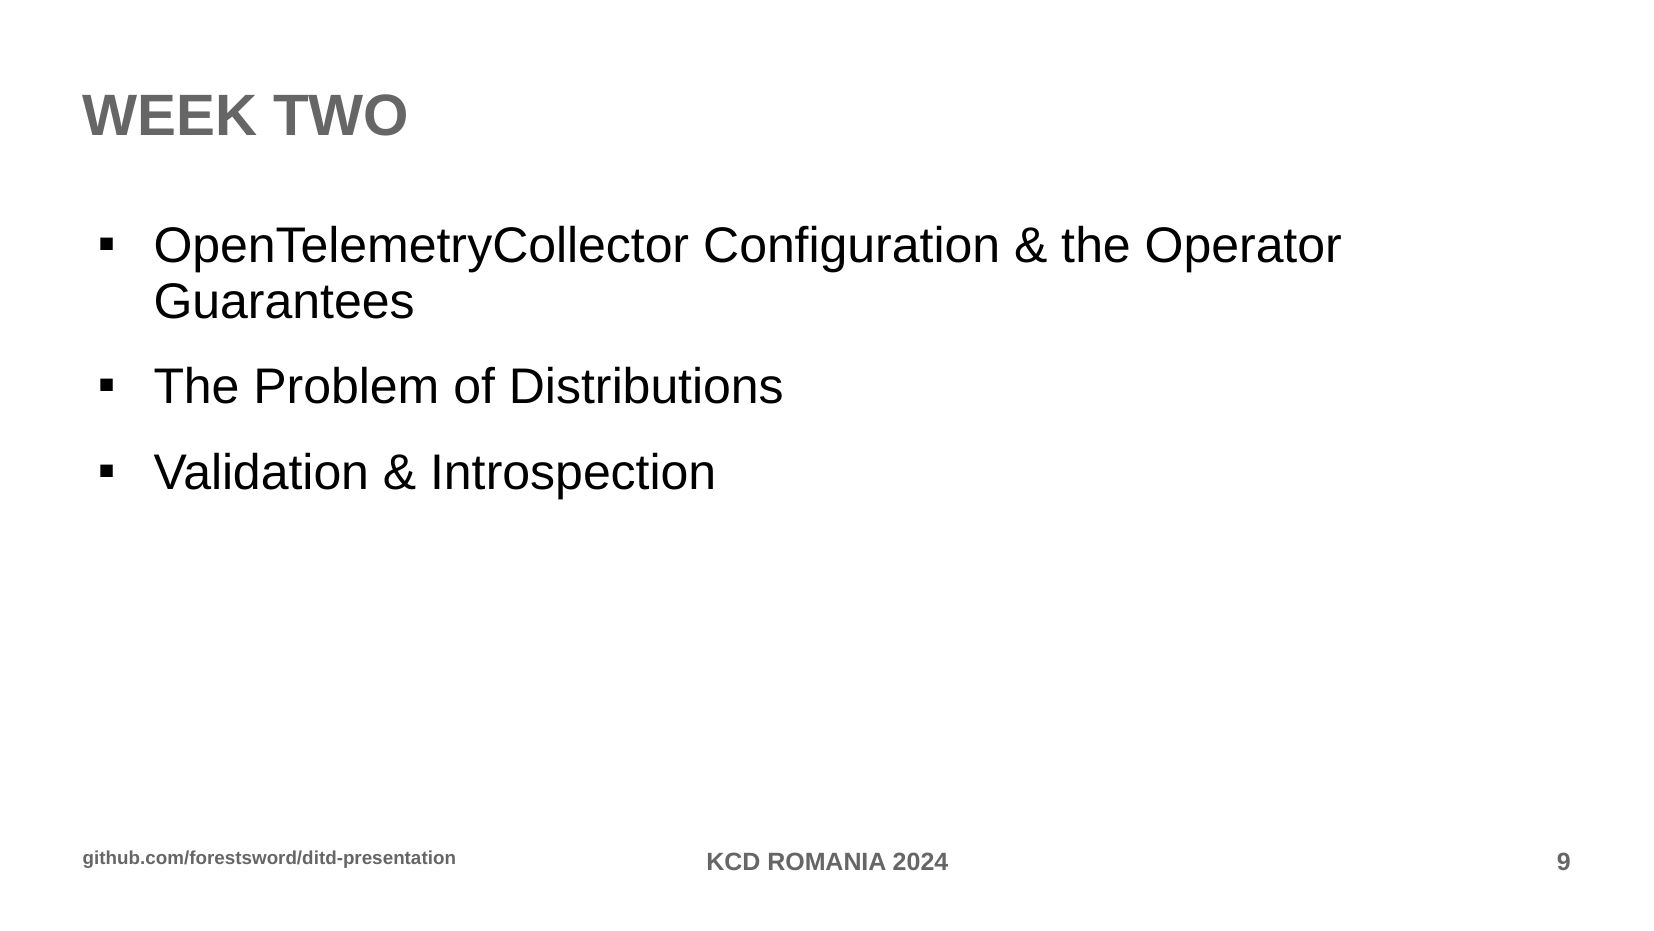

# WEEK TWO
OpenTelemetryCollector Configuration & the Operator Guarantees
The Problem of Distributions
Validation & Introspection
github.com/forestsword/ditd-presentation
KCD ROMANIA 2024
9